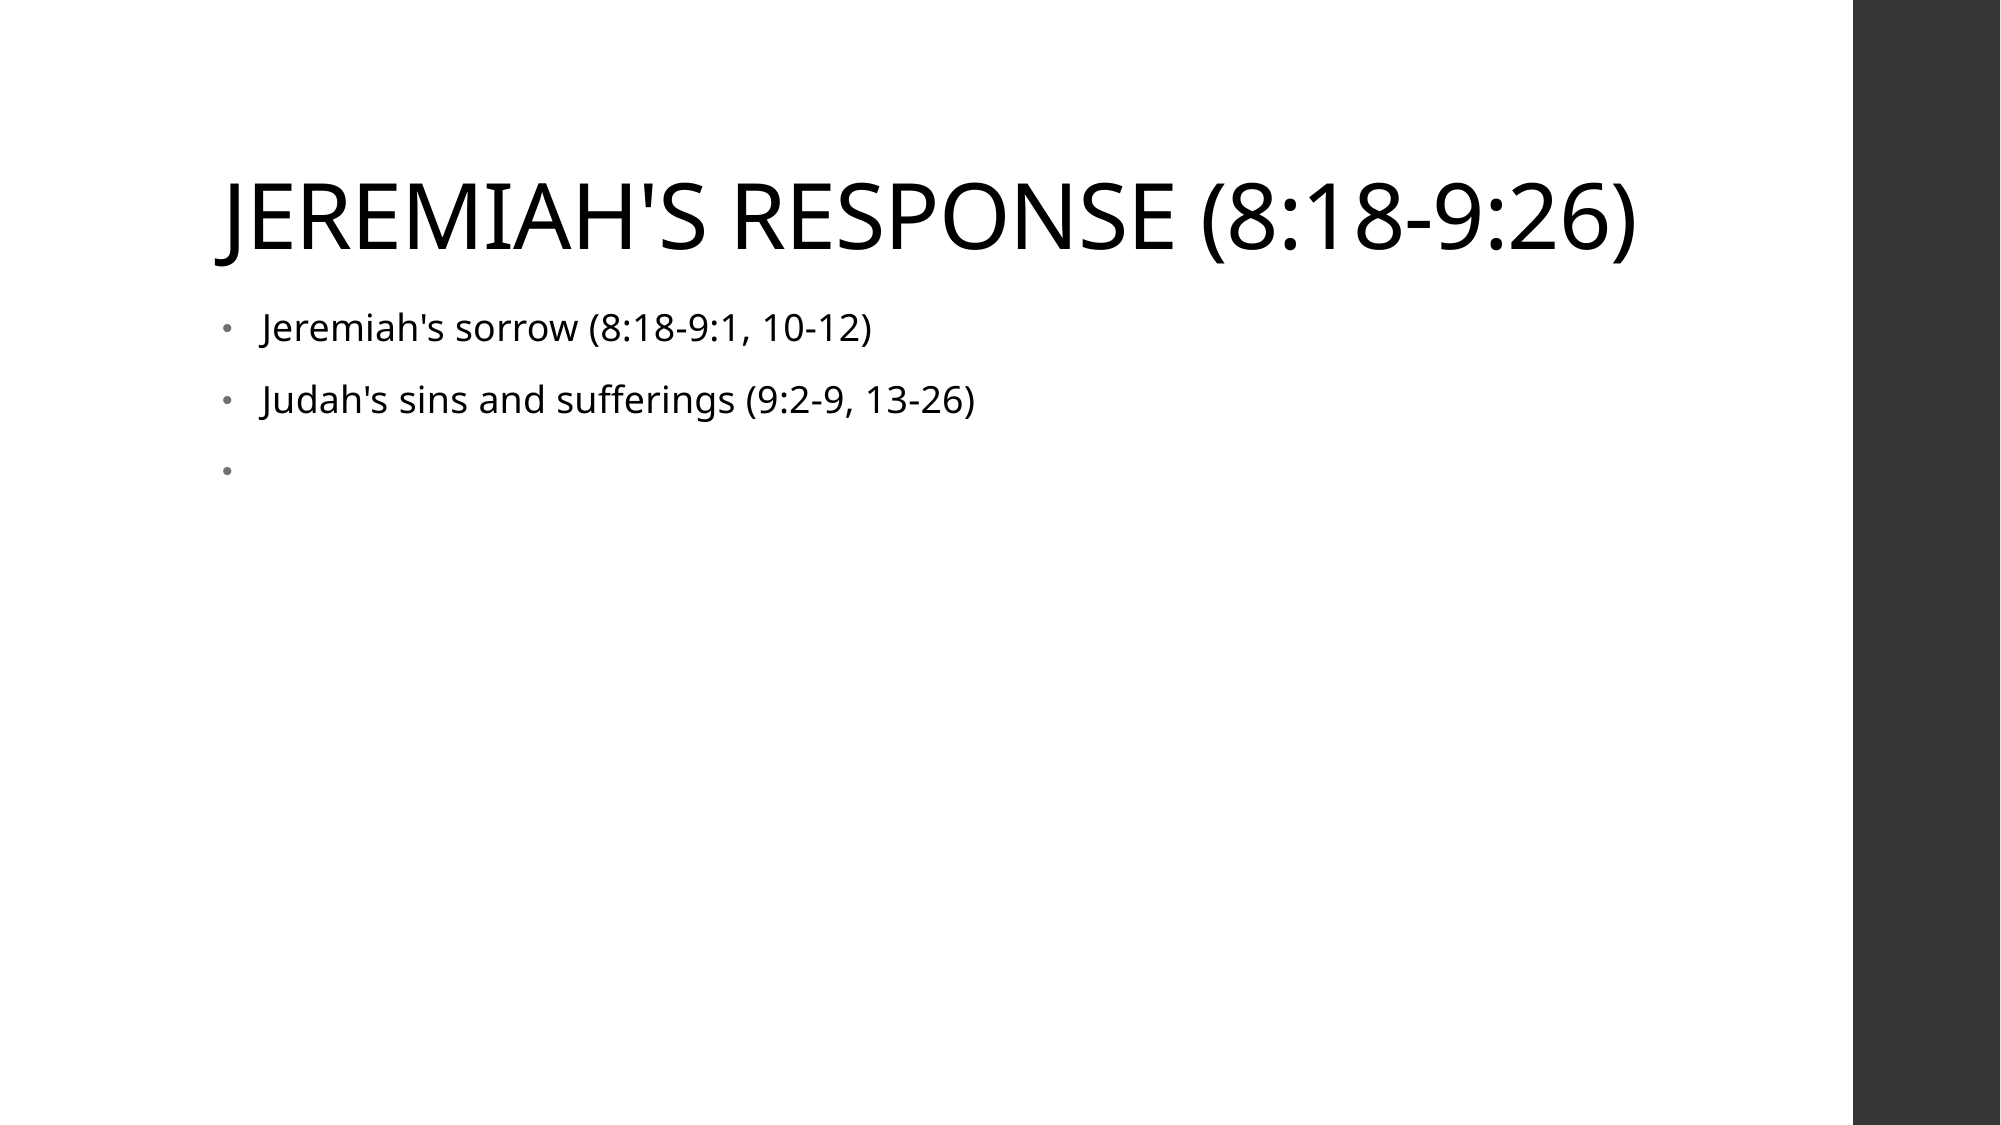

# JEREMIAH'S RESPONSE (8:18-9:26)
 Jeremiah's sorrow (8:18-9:1, 10-12)
 Judah's sins and sufferings (9:2-9, 13-26)